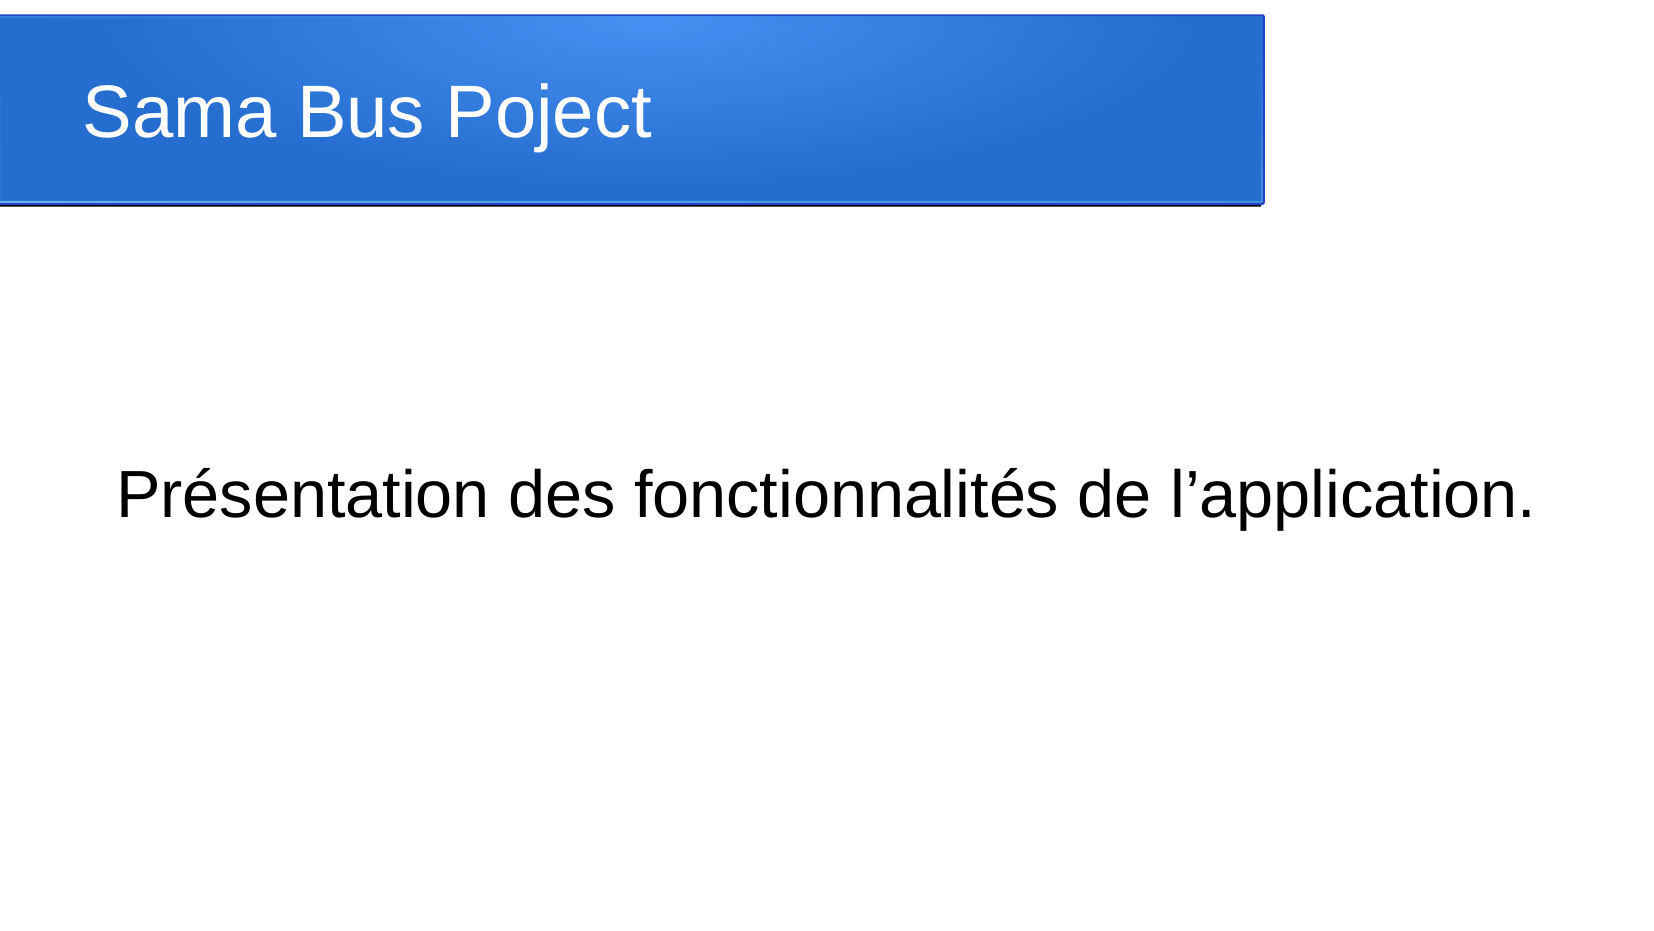

# Sama Bus Poject
Présentation des fonctionnalités de l’application.